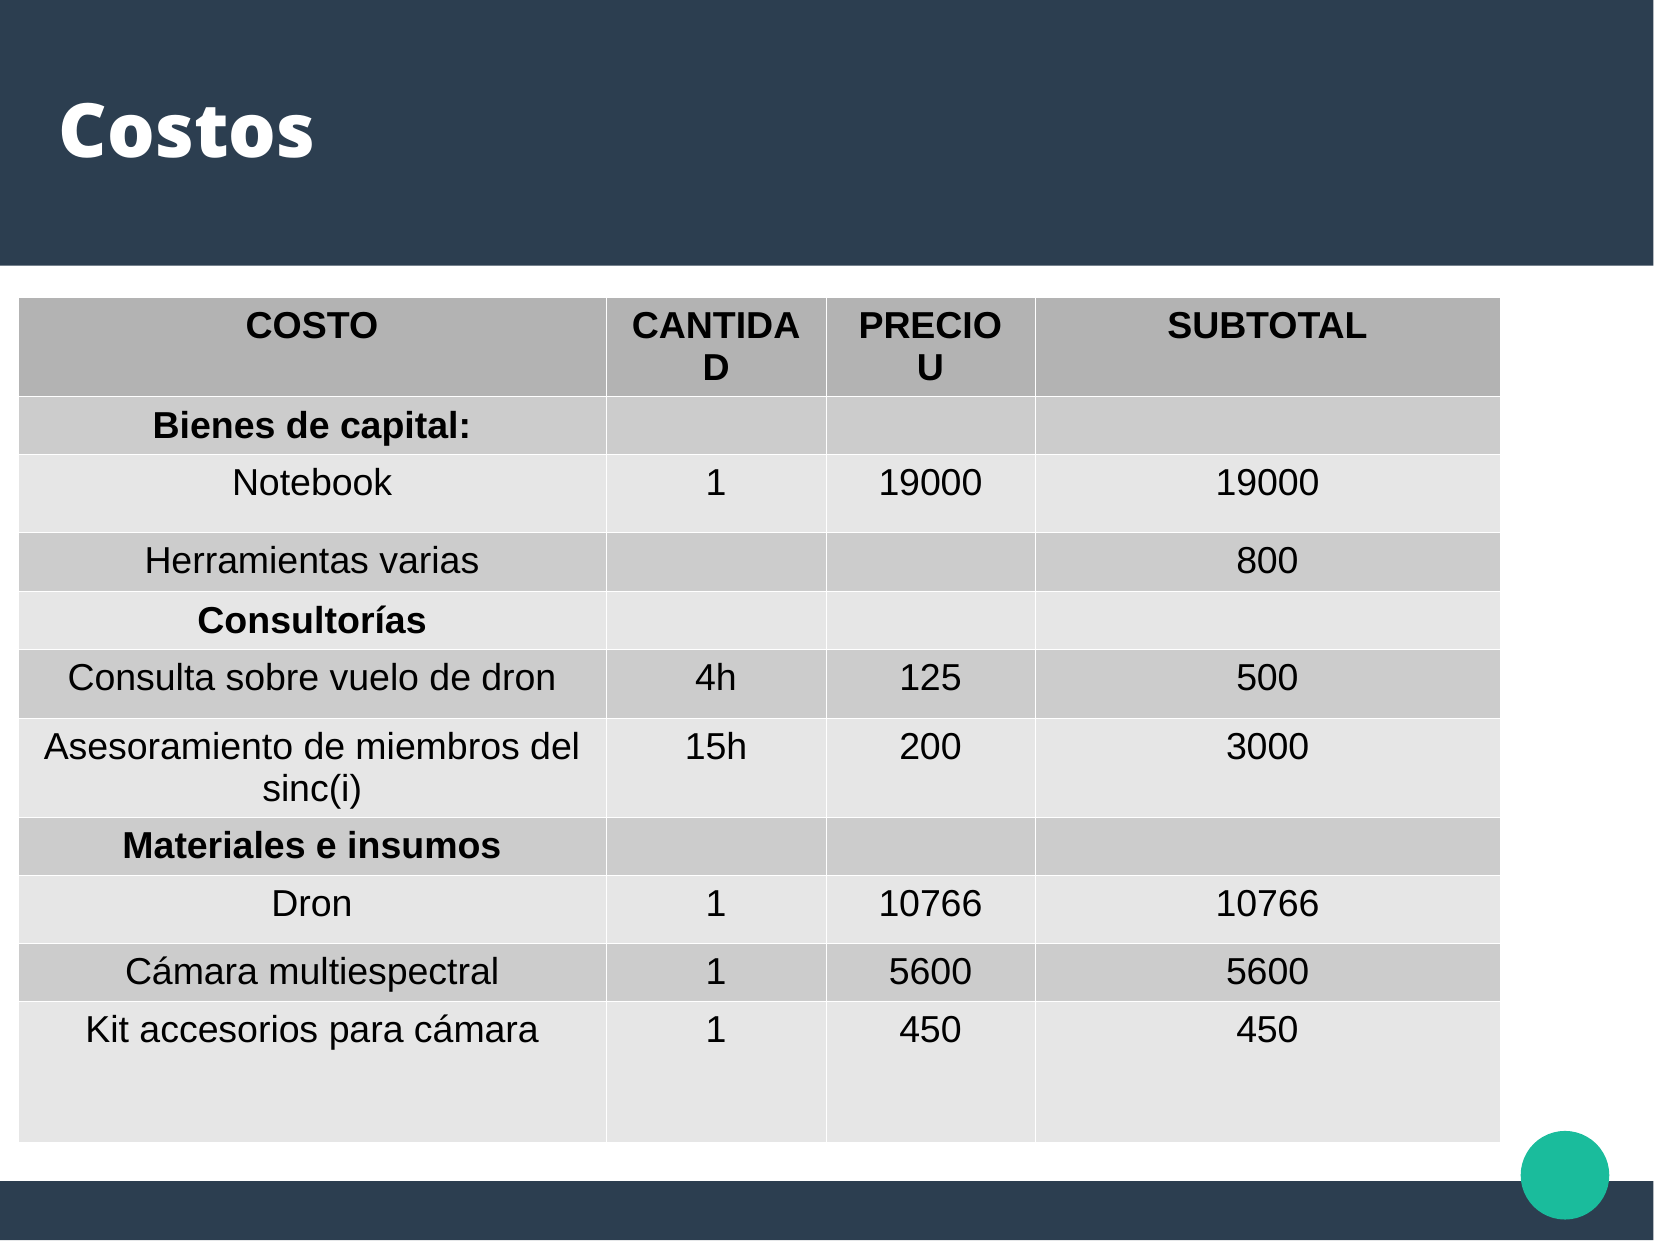

# Costos
| COSTO | CANTIDAD | PRECIO U | SUBTOTAL |
| --- | --- | --- | --- |
| Bienes de capital: | | | |
| Notebook | 1 | 19000 | 19000 |
| Herramientas varias | | | 800 |
| Consultorías | | | |
| Consulta sobre vuelo de dron | 4h | 125 | 500 |
| Asesoramiento de miembros del sinc(i) | 15h | 200 | 3000 |
| Materiales e insumos | | | |
| Dron | 1 | 10766 | 10766 |
| Cámara multiespectral | 1 | 5600 | 5600 |
| Kit accesorios para cámara | 1 | 450 | 450 |